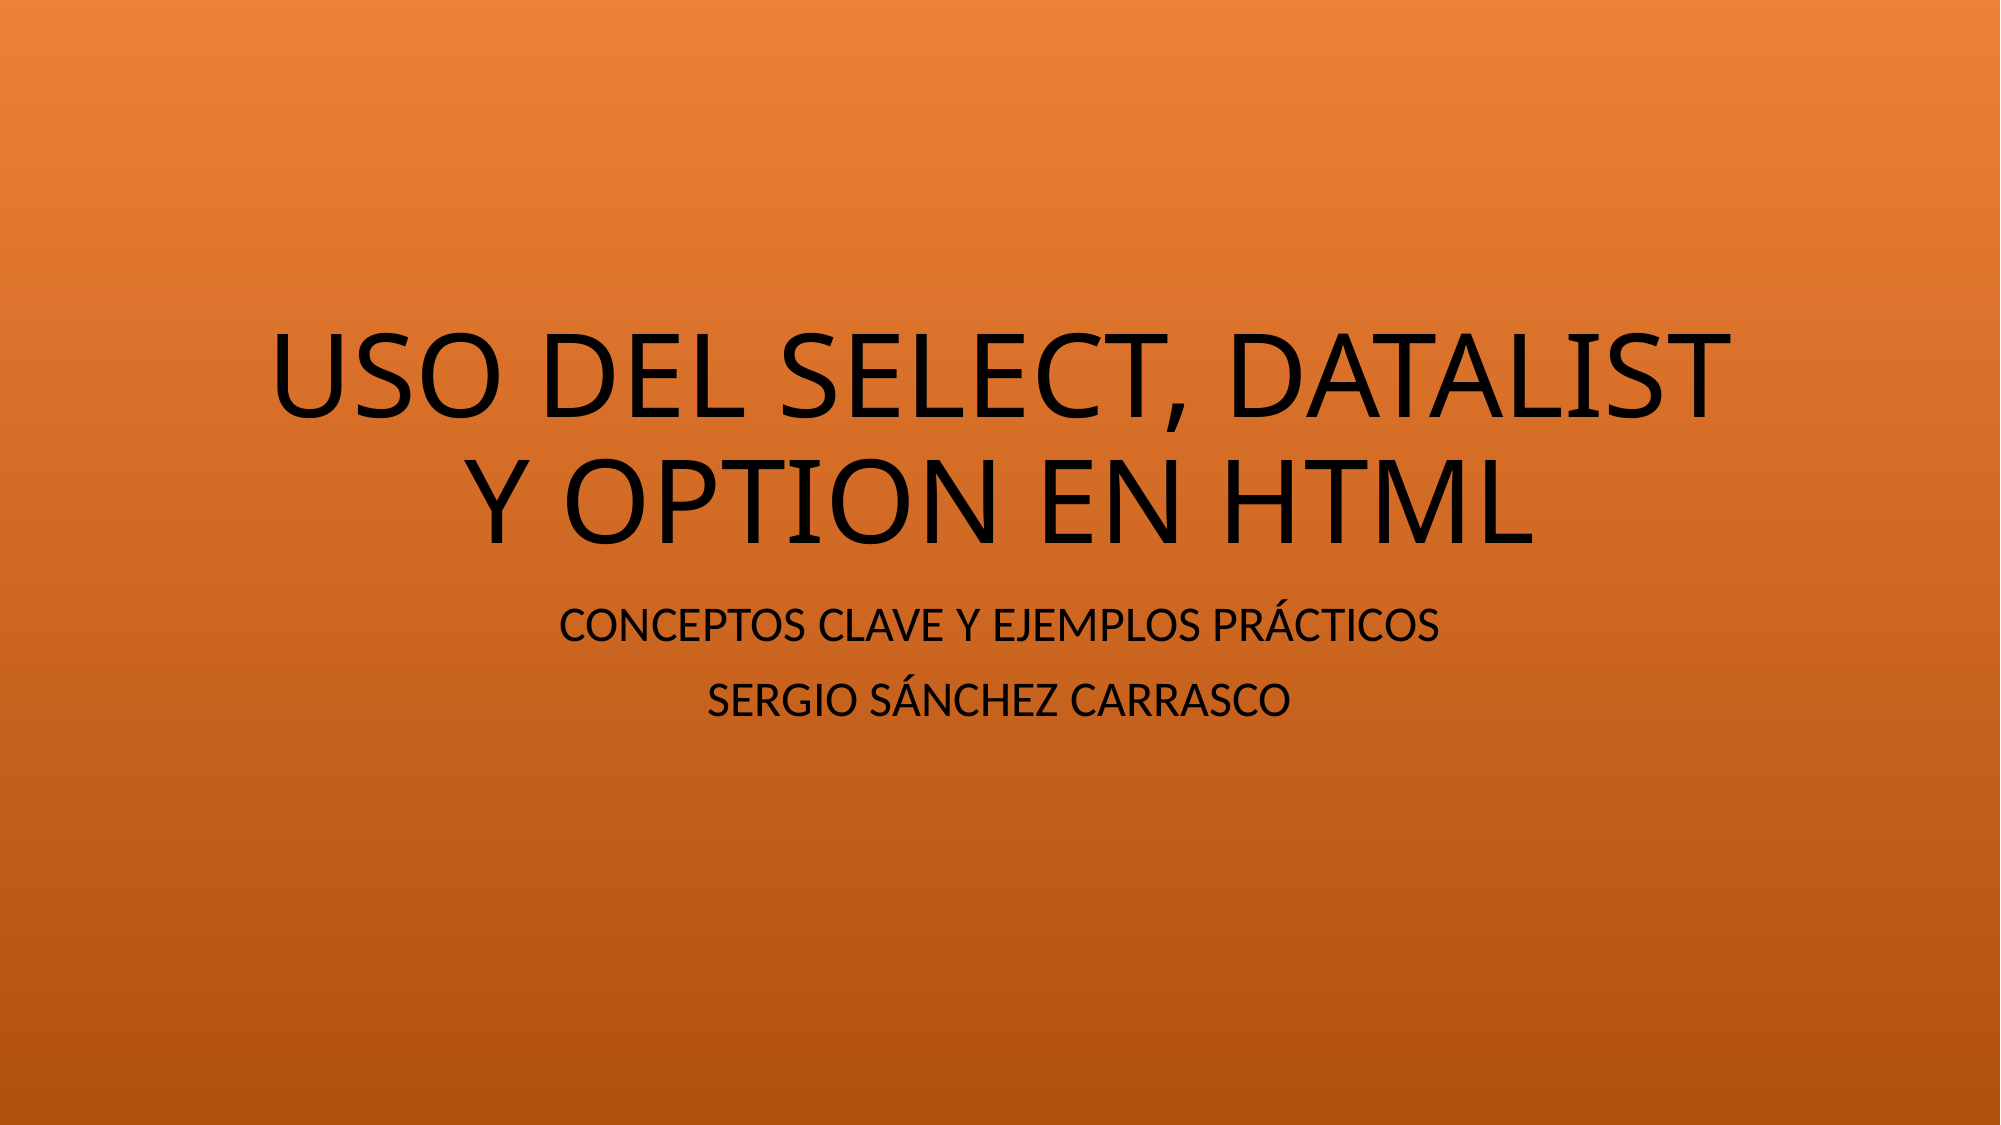

# USO DEL SELECT, DATALIST Y OPTION EN HTML
CONCEPTOS CLAVE Y EJEMPLOS PRÁCTICOS
SERGIO SÁNCHEZ CARRASCO